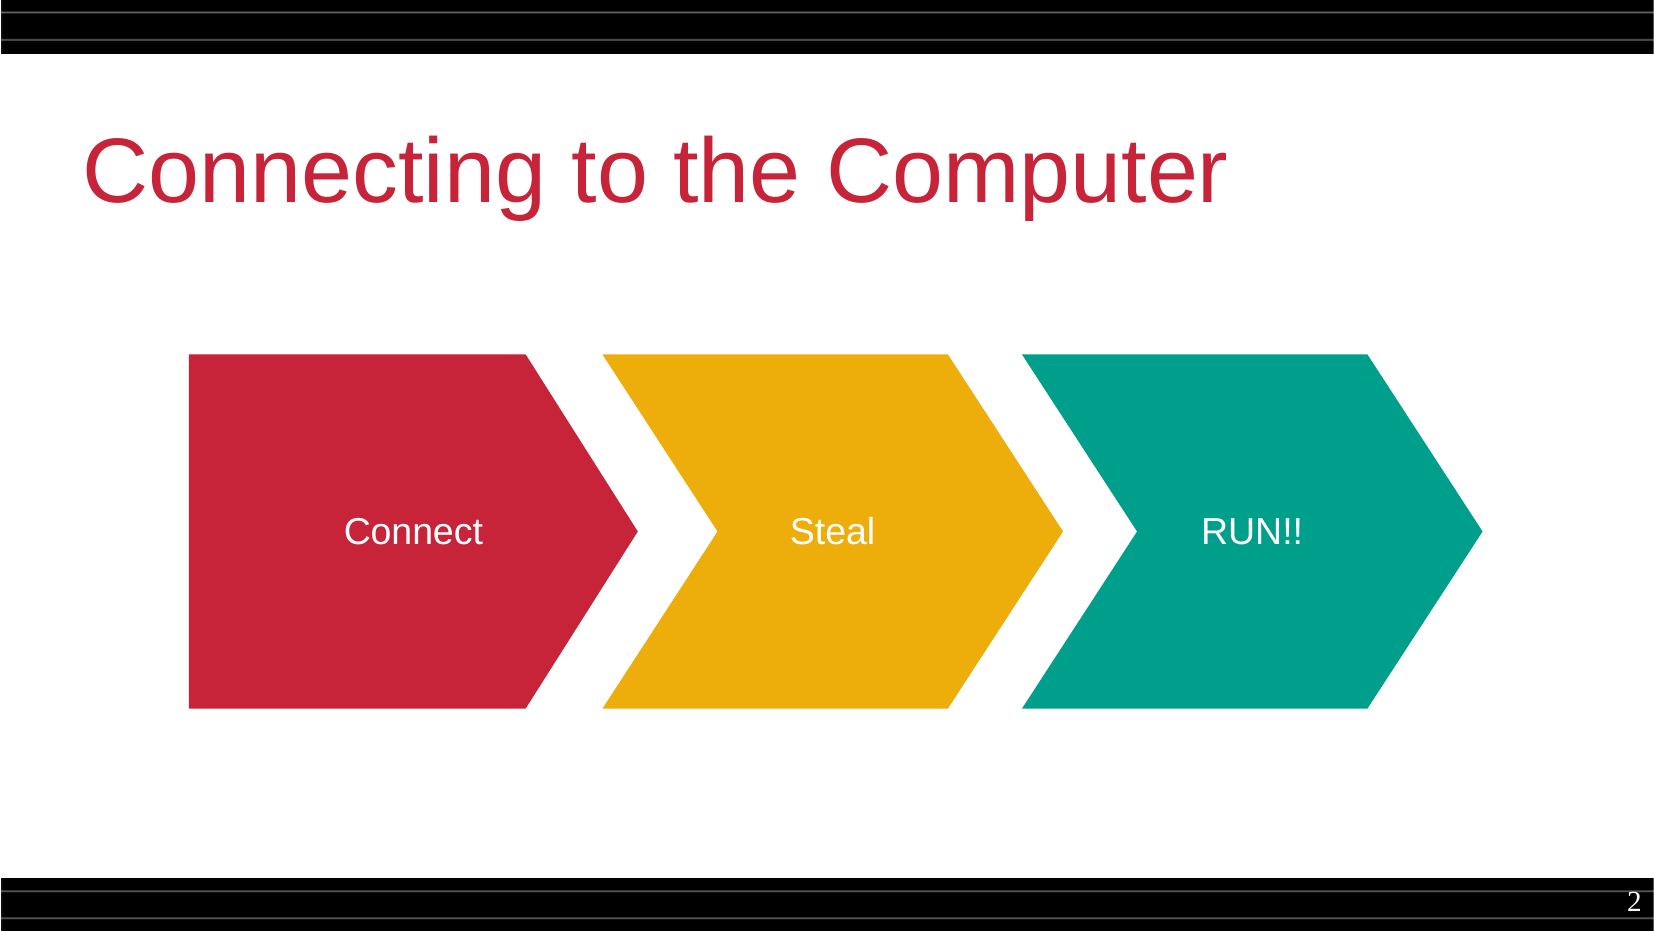

# Connecting to the Computer
Connect
Steal
RUN!!